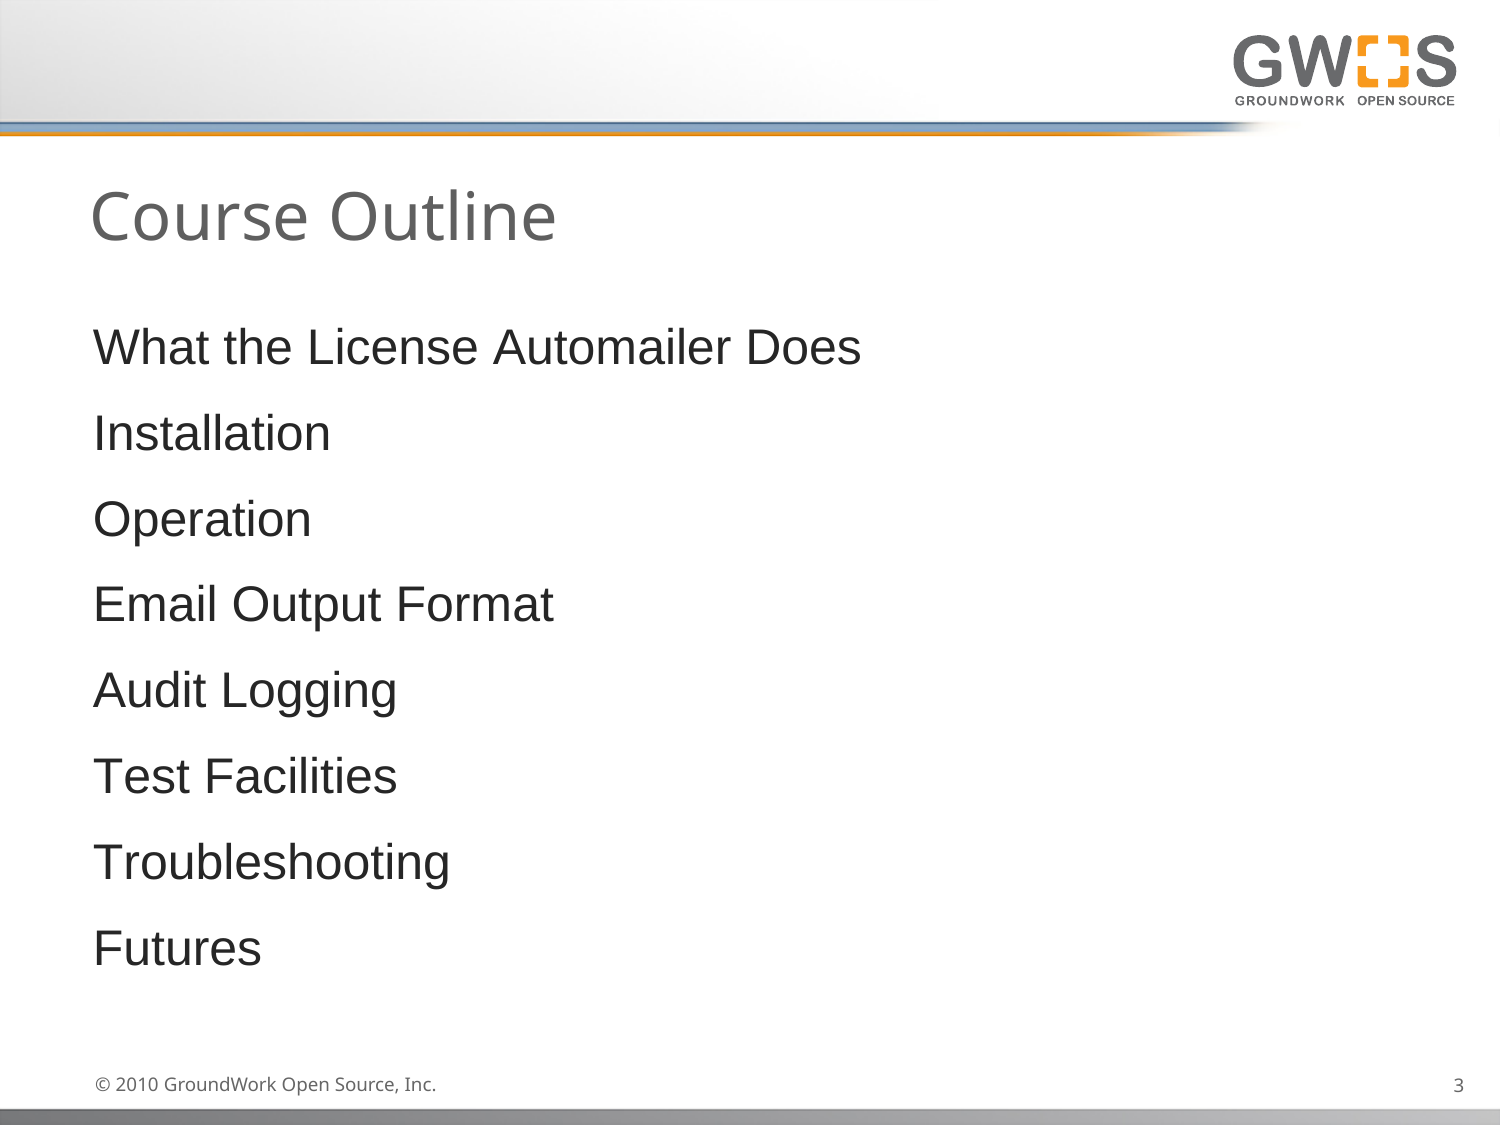

# Course Outline
What the License Automailer Does
Installation
Operation
Email Output Format
Audit Logging
Test Facilities
Troubleshooting
Futures
3